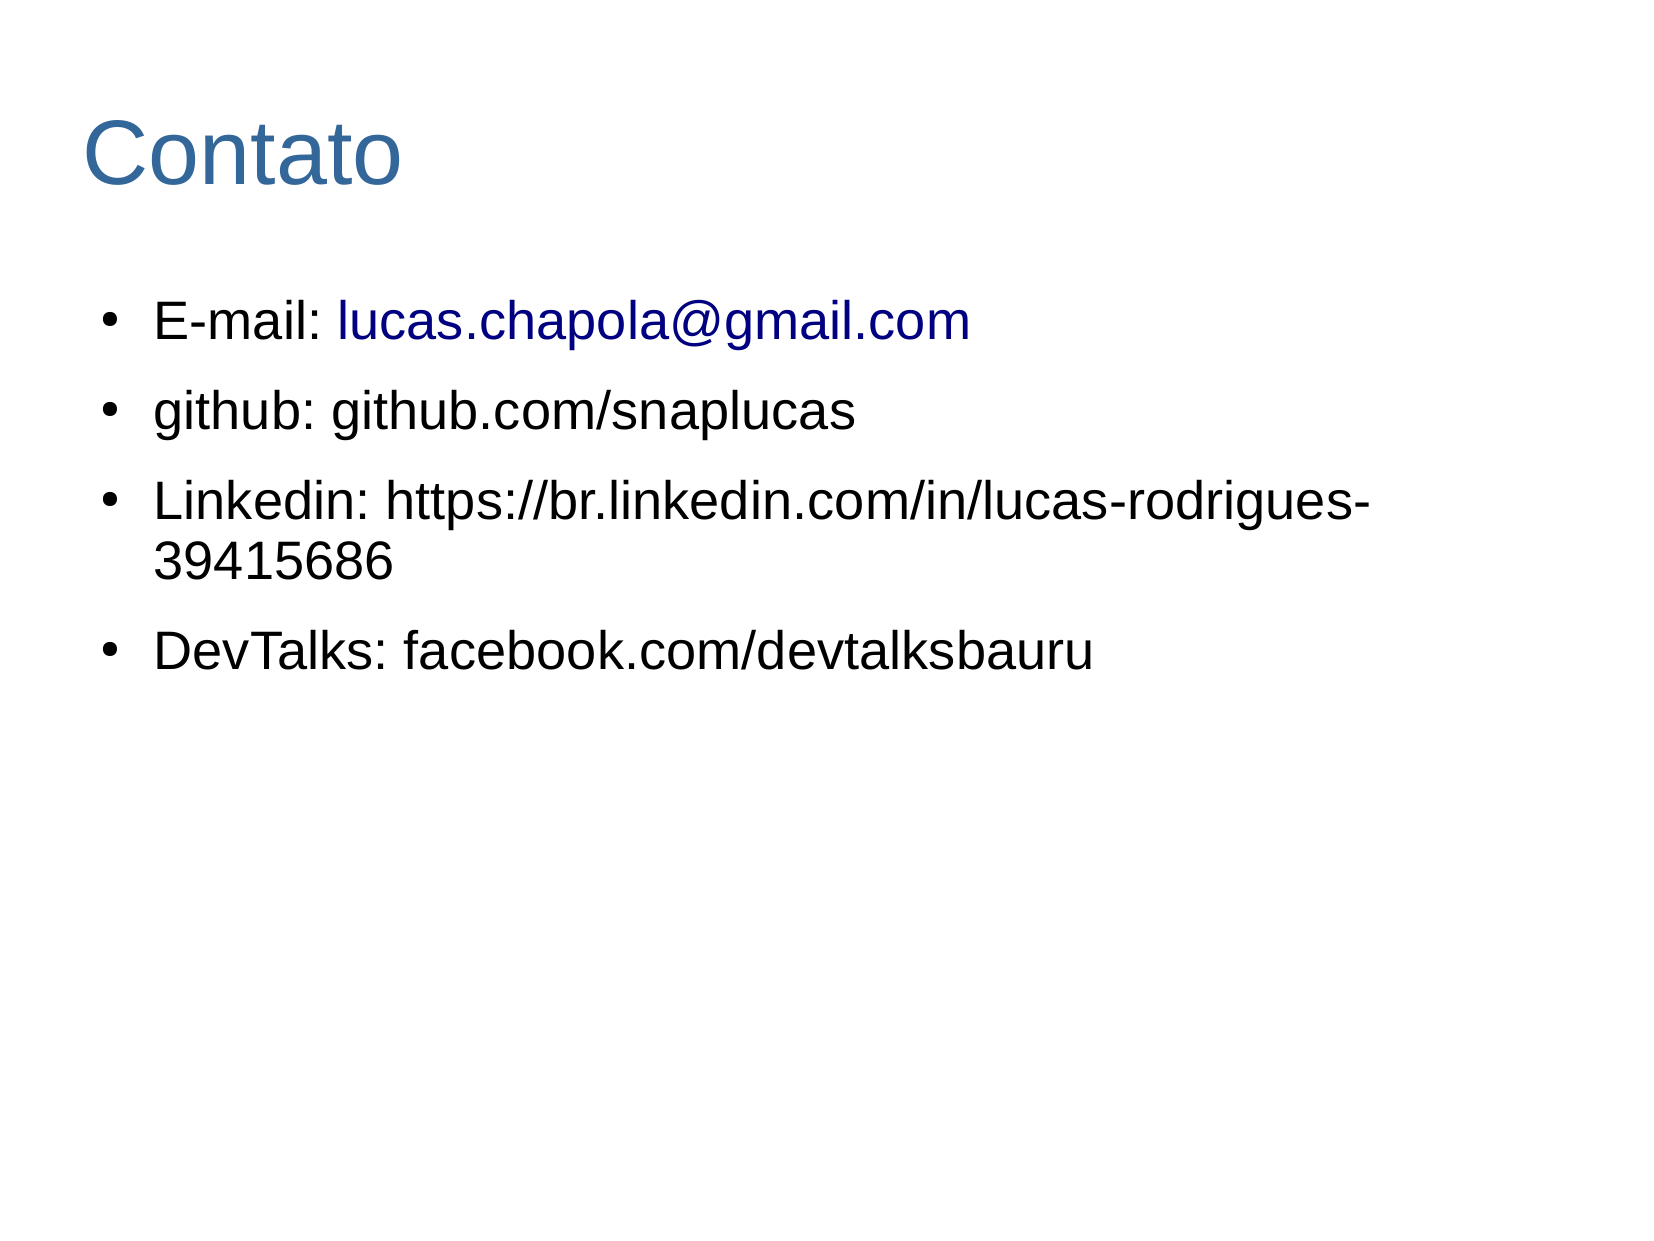

# Contato
E-mail: lucas.chapola@gmail.com
github: github.com/snaplucas
Linkedin: https://br.linkedin.com/in/lucas-rodrigues-39415686
DevTalks: facebook.com/devtalksbauru